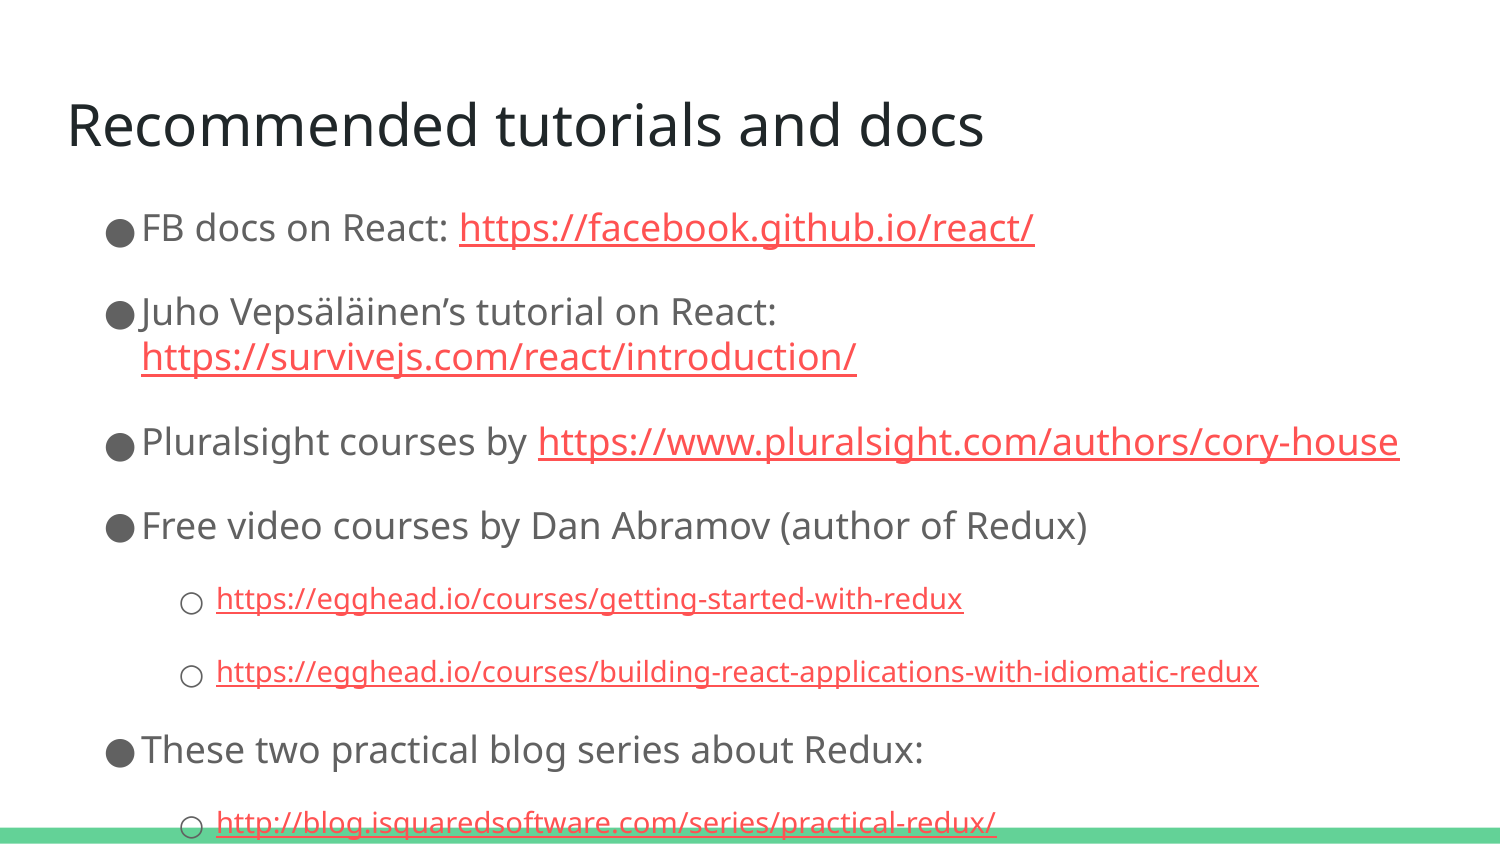

# Recommended tutorials and docs
FB docs on React: https://facebook.github.io/react/
Juho Vepsäläinen’s tutorial on React: https://survivejs.com/react/introduction/
Pluralsight courses by https://www.pluralsight.com/authors/cory-house
Free video courses by Dan Abramov (author of Redux)
https://egghead.io/courses/getting-started-with-redux
https://egghead.io/courses/building-react-applications-with-idiomatic-redux
These two practical blog series about Redux:
http://blog.isquaredsoftware.com/series/practical-redux/
http://blog.isquaredsoftware.com/series/idiomatic-redux/